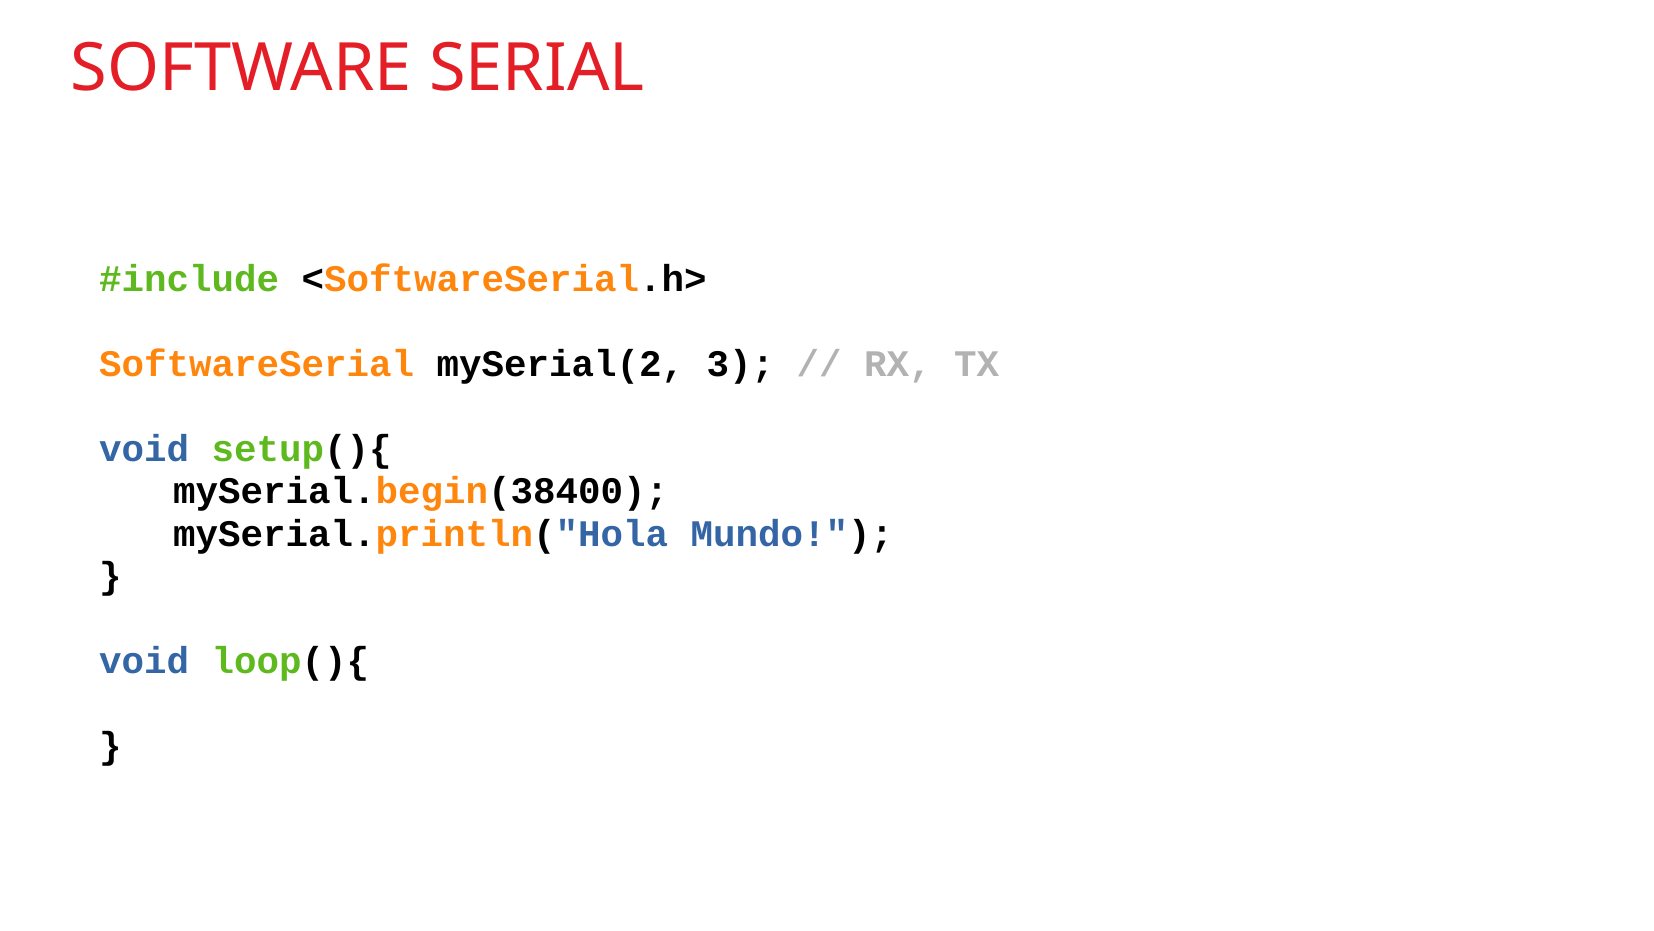

# SOFTWARE SERIAL
#include <SoftwareSerial.h>
SoftwareSerial mySerial(2, 3); // RX, TX
void setup(){
	mySerial.begin(38400);
	mySerial.println("Hola Mundo!");
}
void loop(){
}